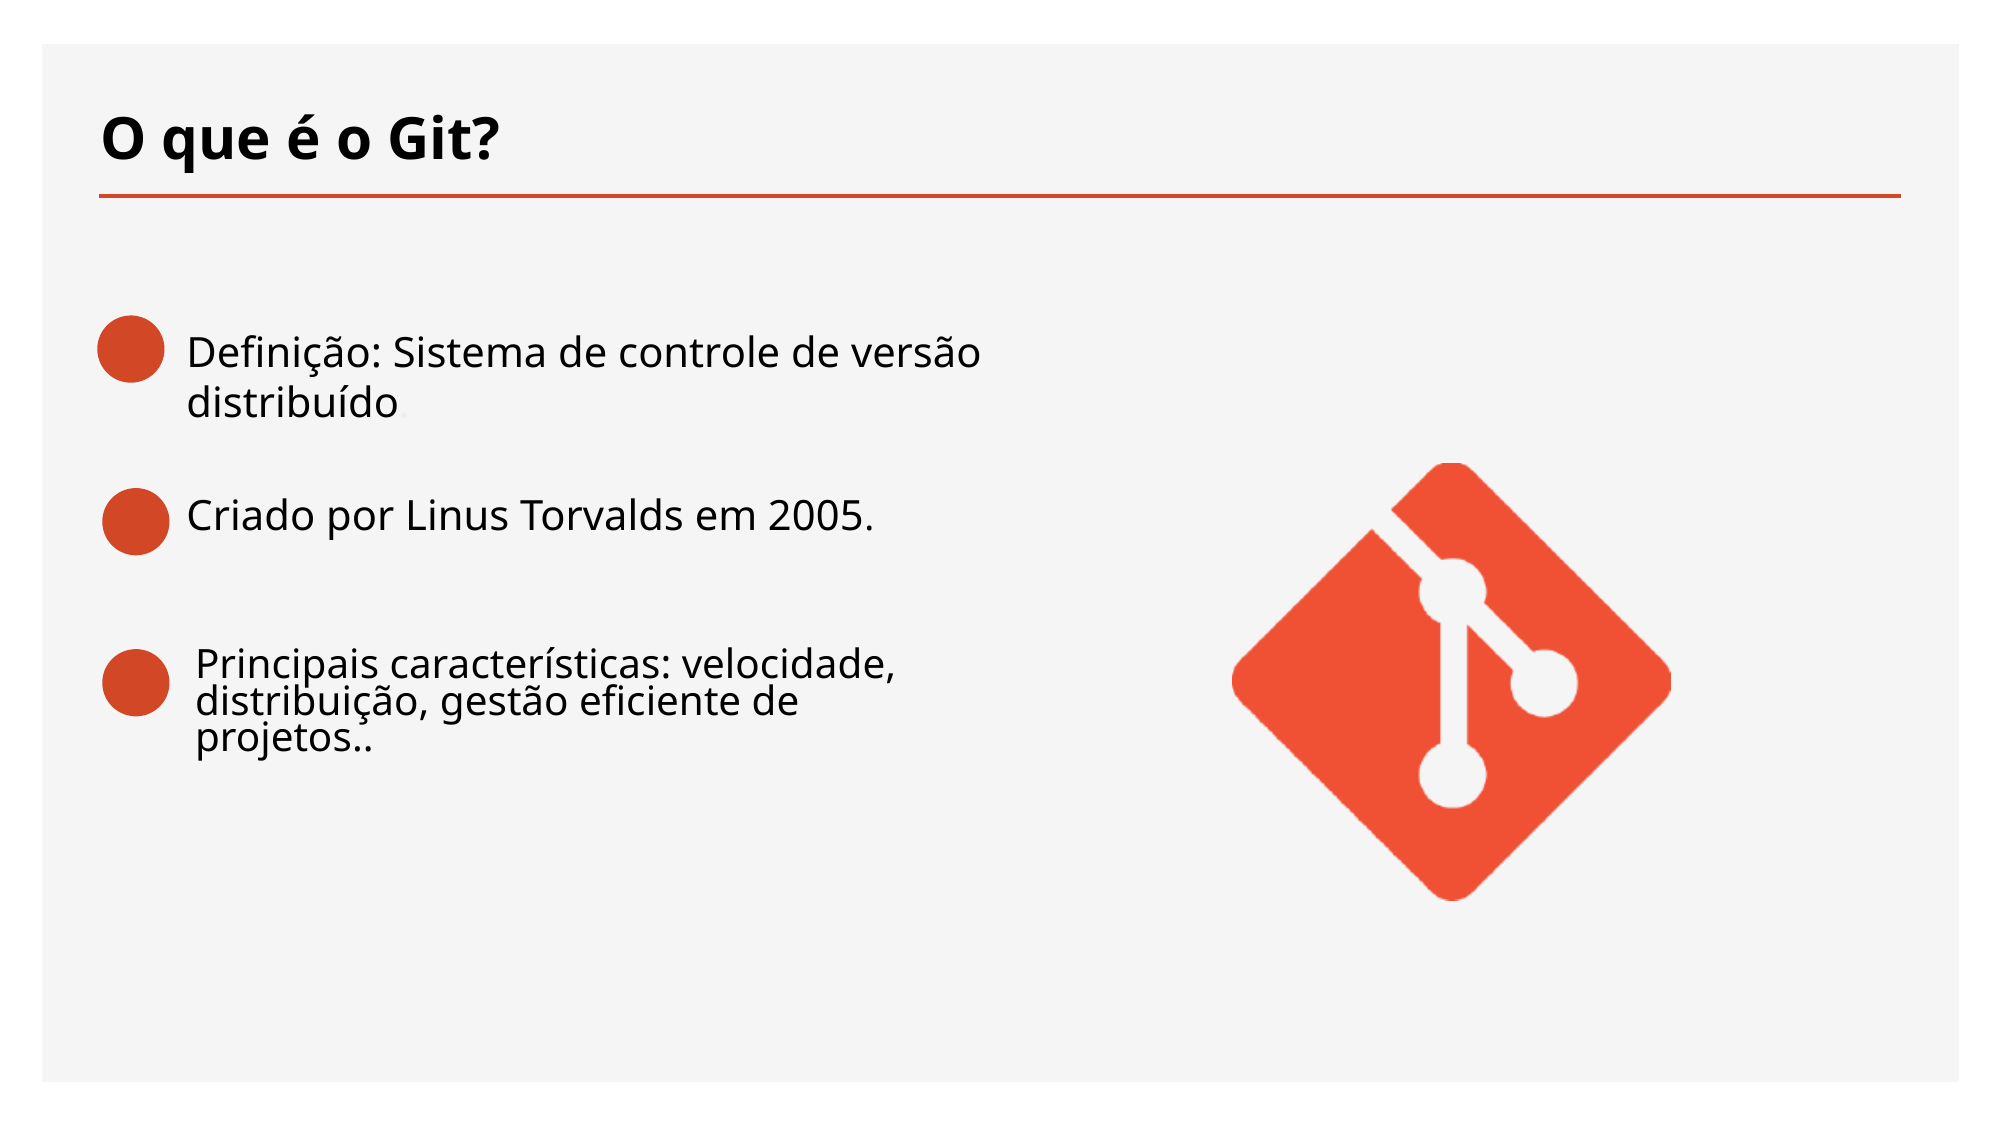

# O que é o Git?
Definição: Sistema de controle de versão distribuído.
Criado por Linus Torvalds em 2005.
Principais características: velocidade, distribuição, gestão eficiente de projetos..